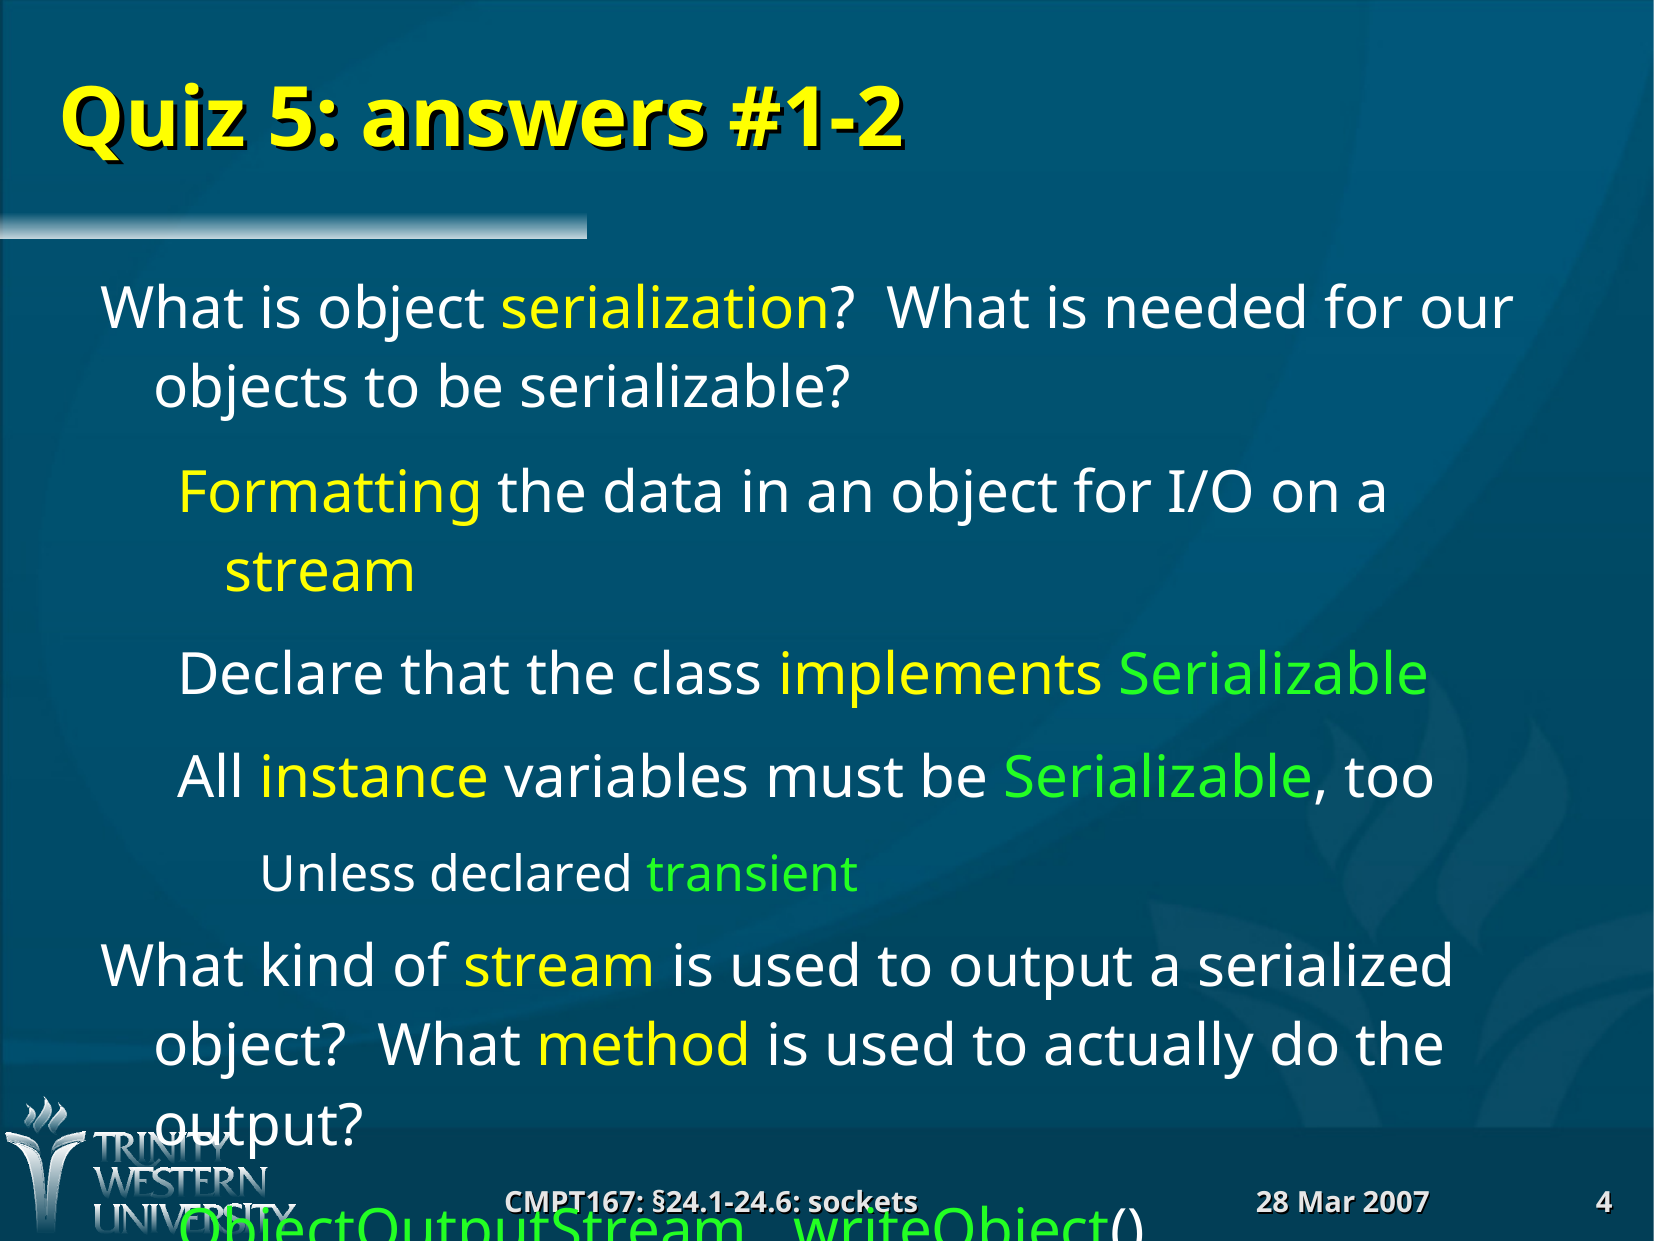

# Quiz 5: answers #1-2
What is object serialization? What is needed for our objects to be serializable?
Formatting the data in an object for I/O on a stream
Declare that the class implements Serializable
All instance variables must be Serializable, too
Unless declared transient
What kind of stream is used to output a serialized object? What method is used to actually do the output?
ObjectOutputStream, .writeObject()
CMPT167: §24.1-24.6: sockets
28 Mar 2007
4